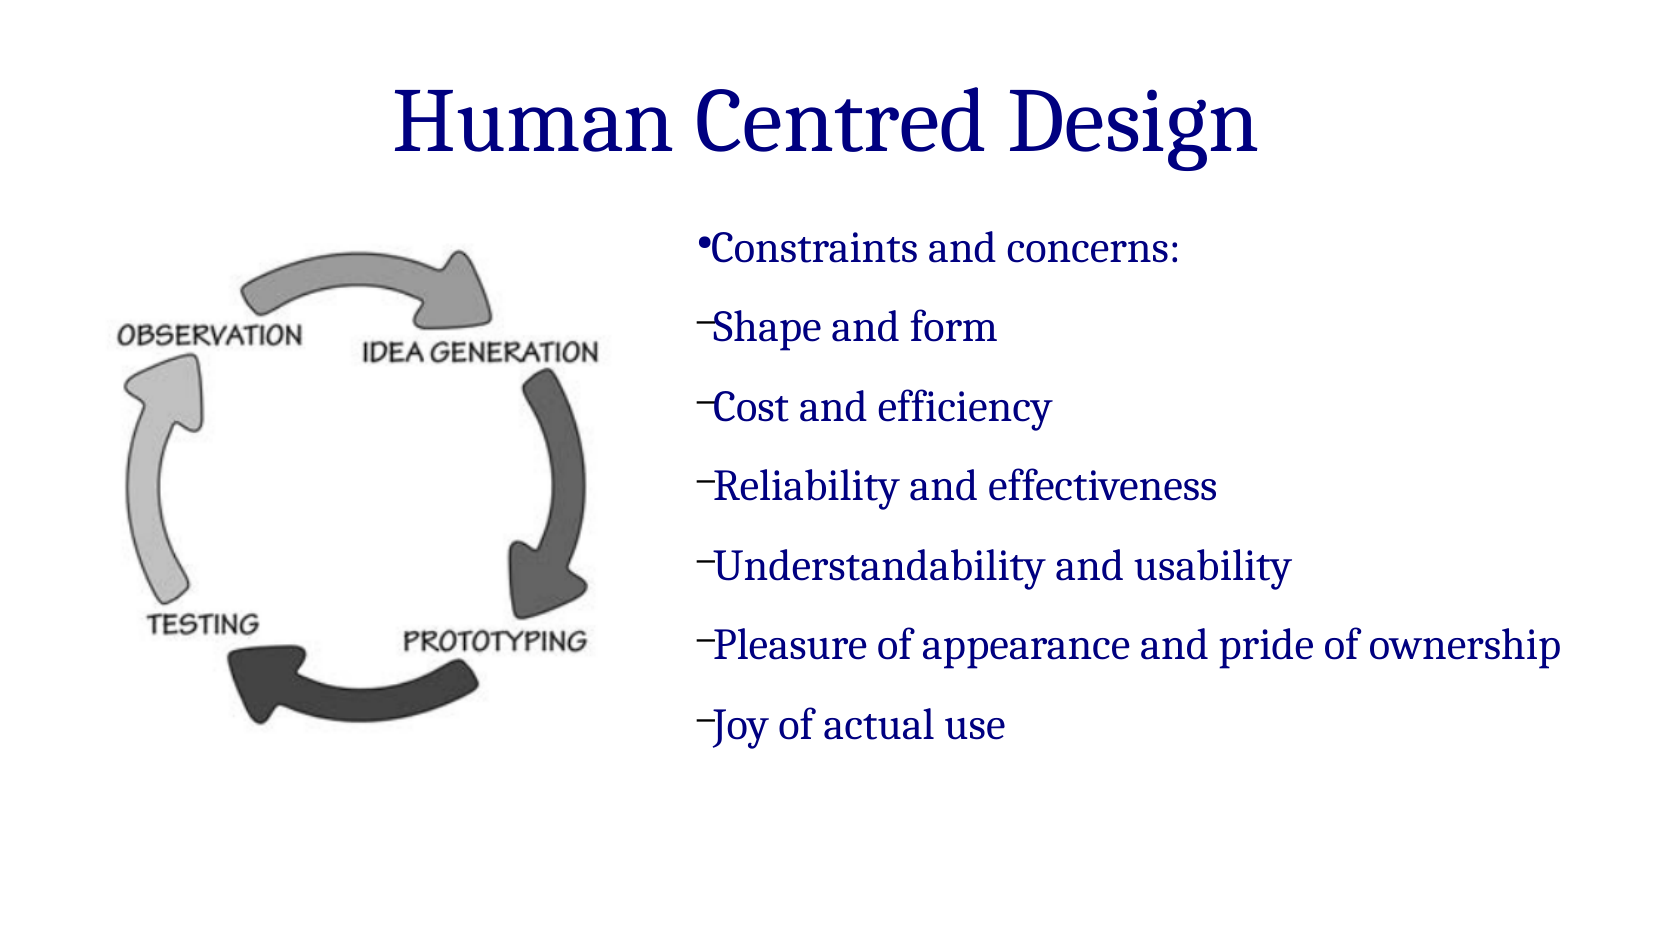

# Human Centred Design
Constraints and concerns:
Shape and form
Cost and efficiency
Reliability and effectiveness
Understandability and usability
Pleasure of appearance and pride of ownership
Joy of actual use